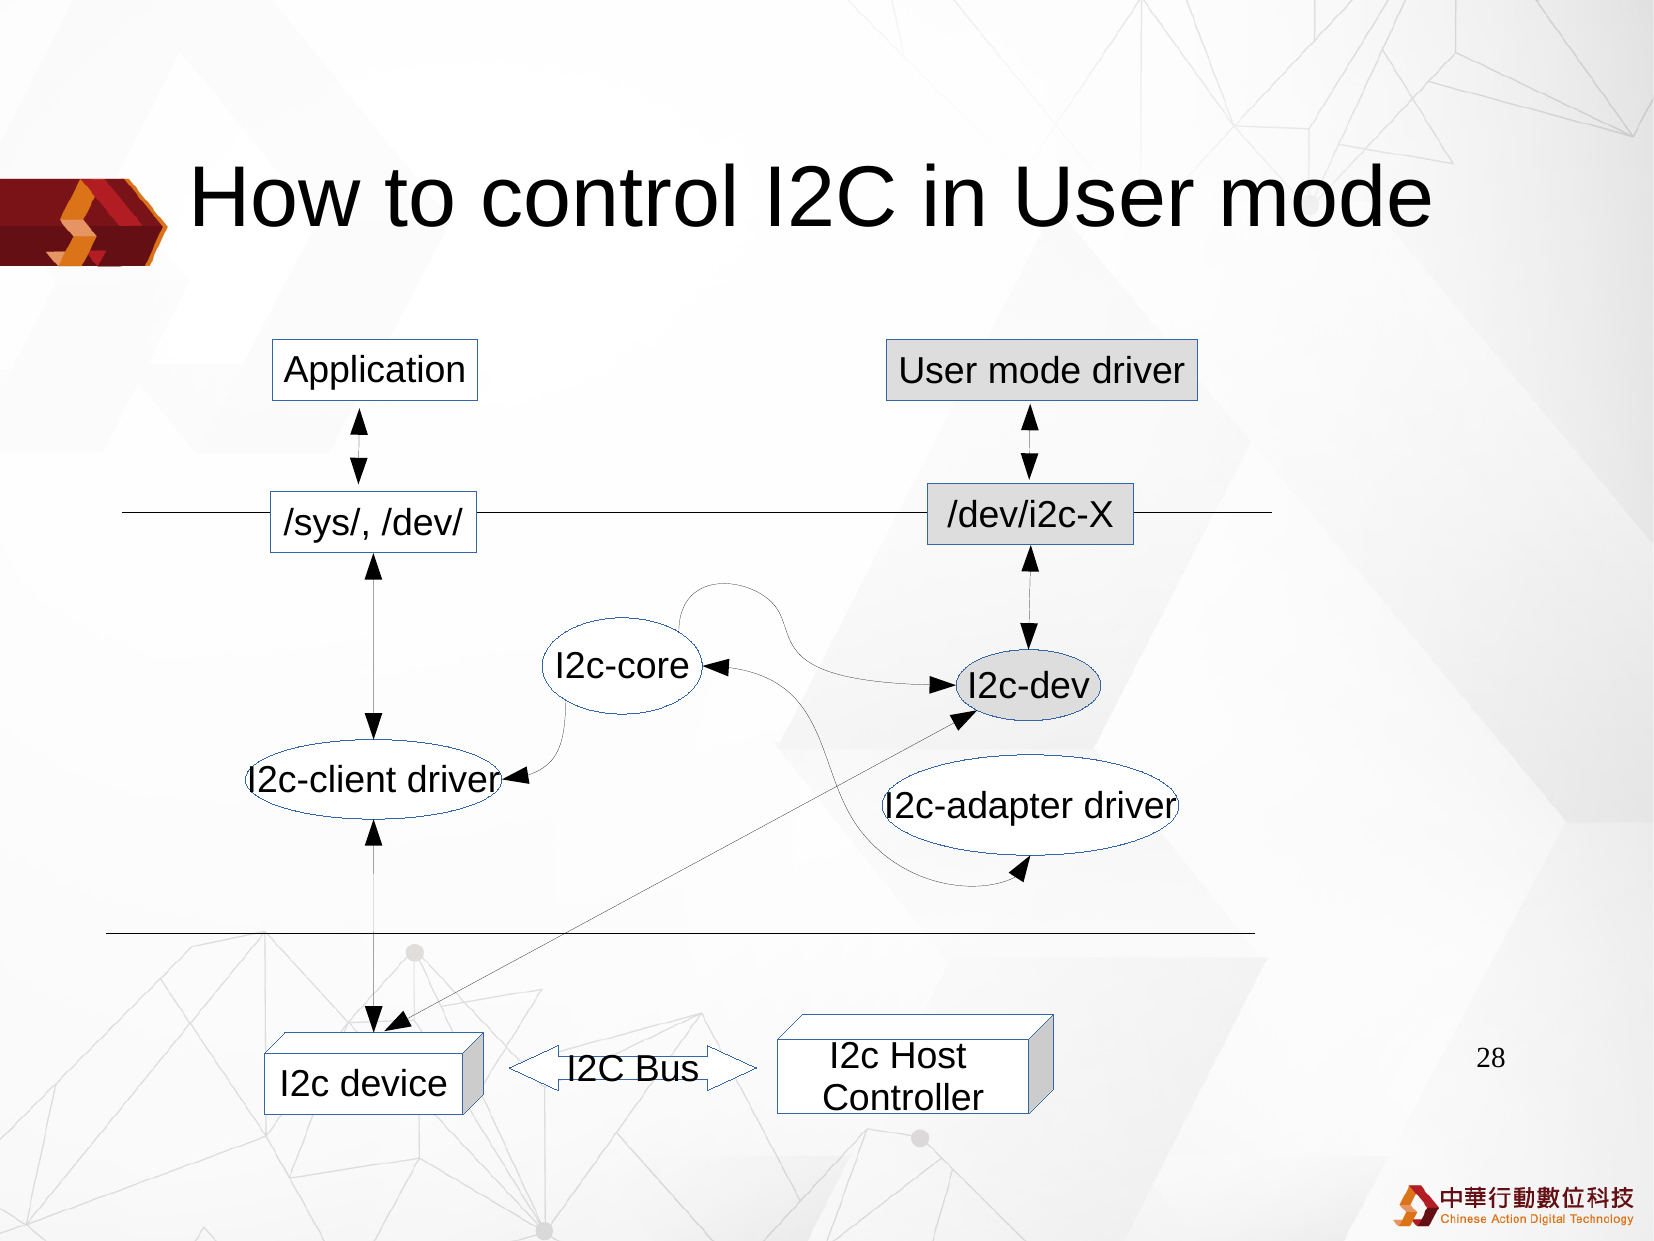

# How to control I2C in User mode
Application
User mode driver
/dev/i2c-X
/sys/, /dev/
I2c-core
I2c-dev
I2c-client driver
I2c-adapter driver
I2c Host
Controller
I2c device
28
I2C Bus